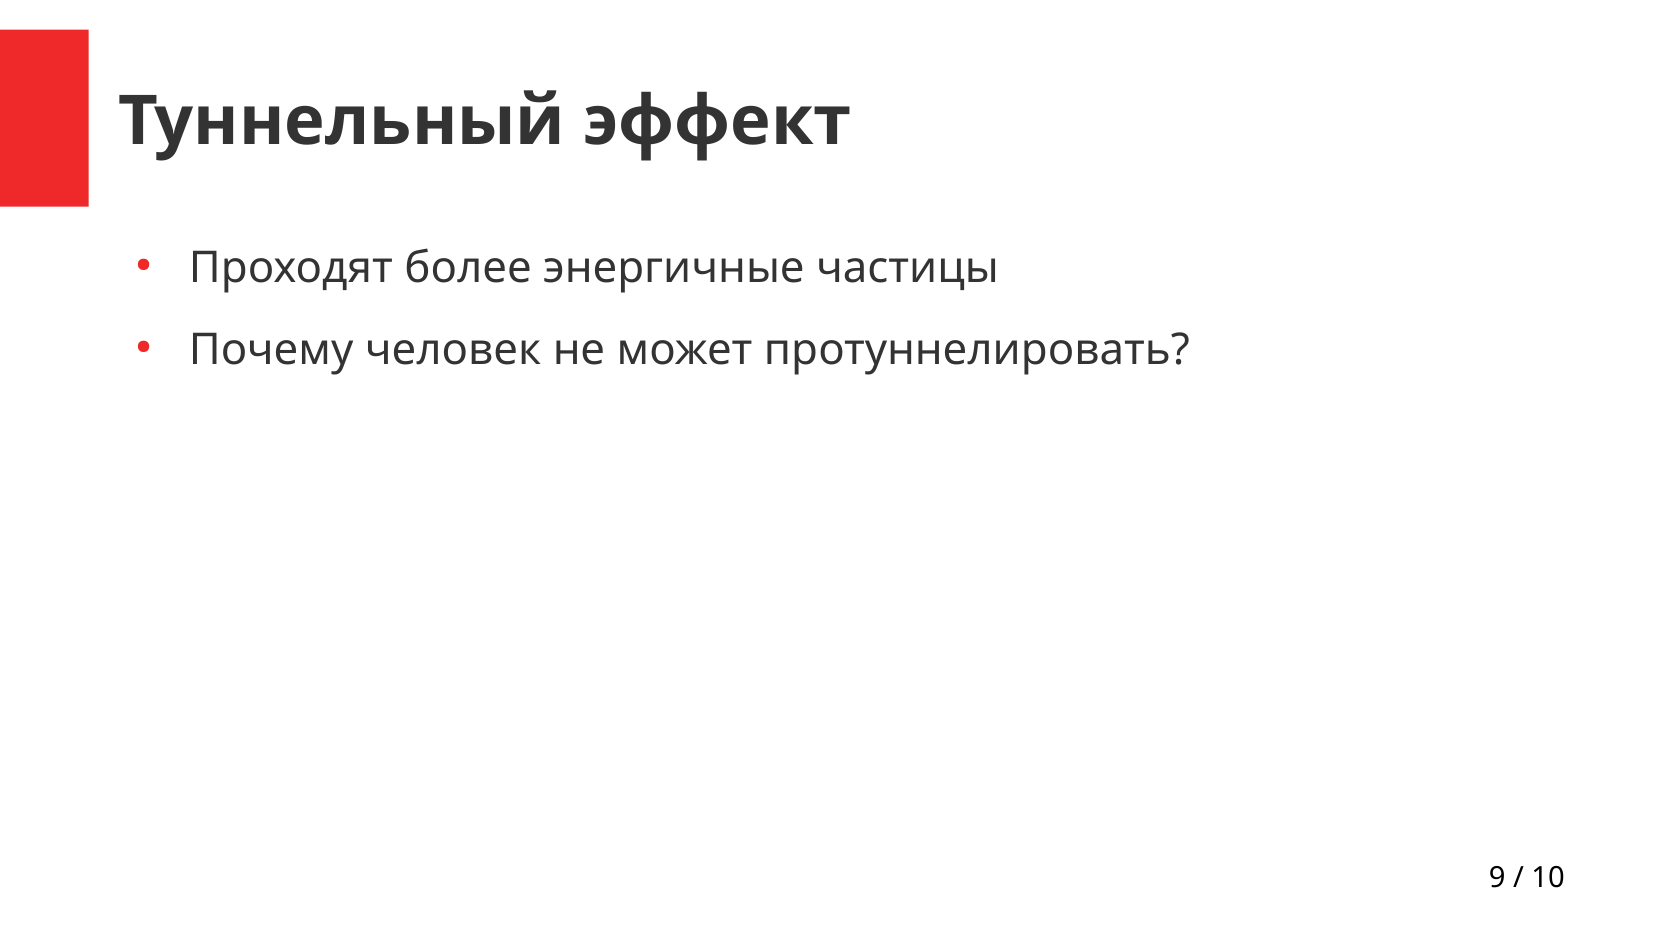

# Туннельный эффект
Проходят более энергичные частицы
Почему человек не может протуннелировать?
9